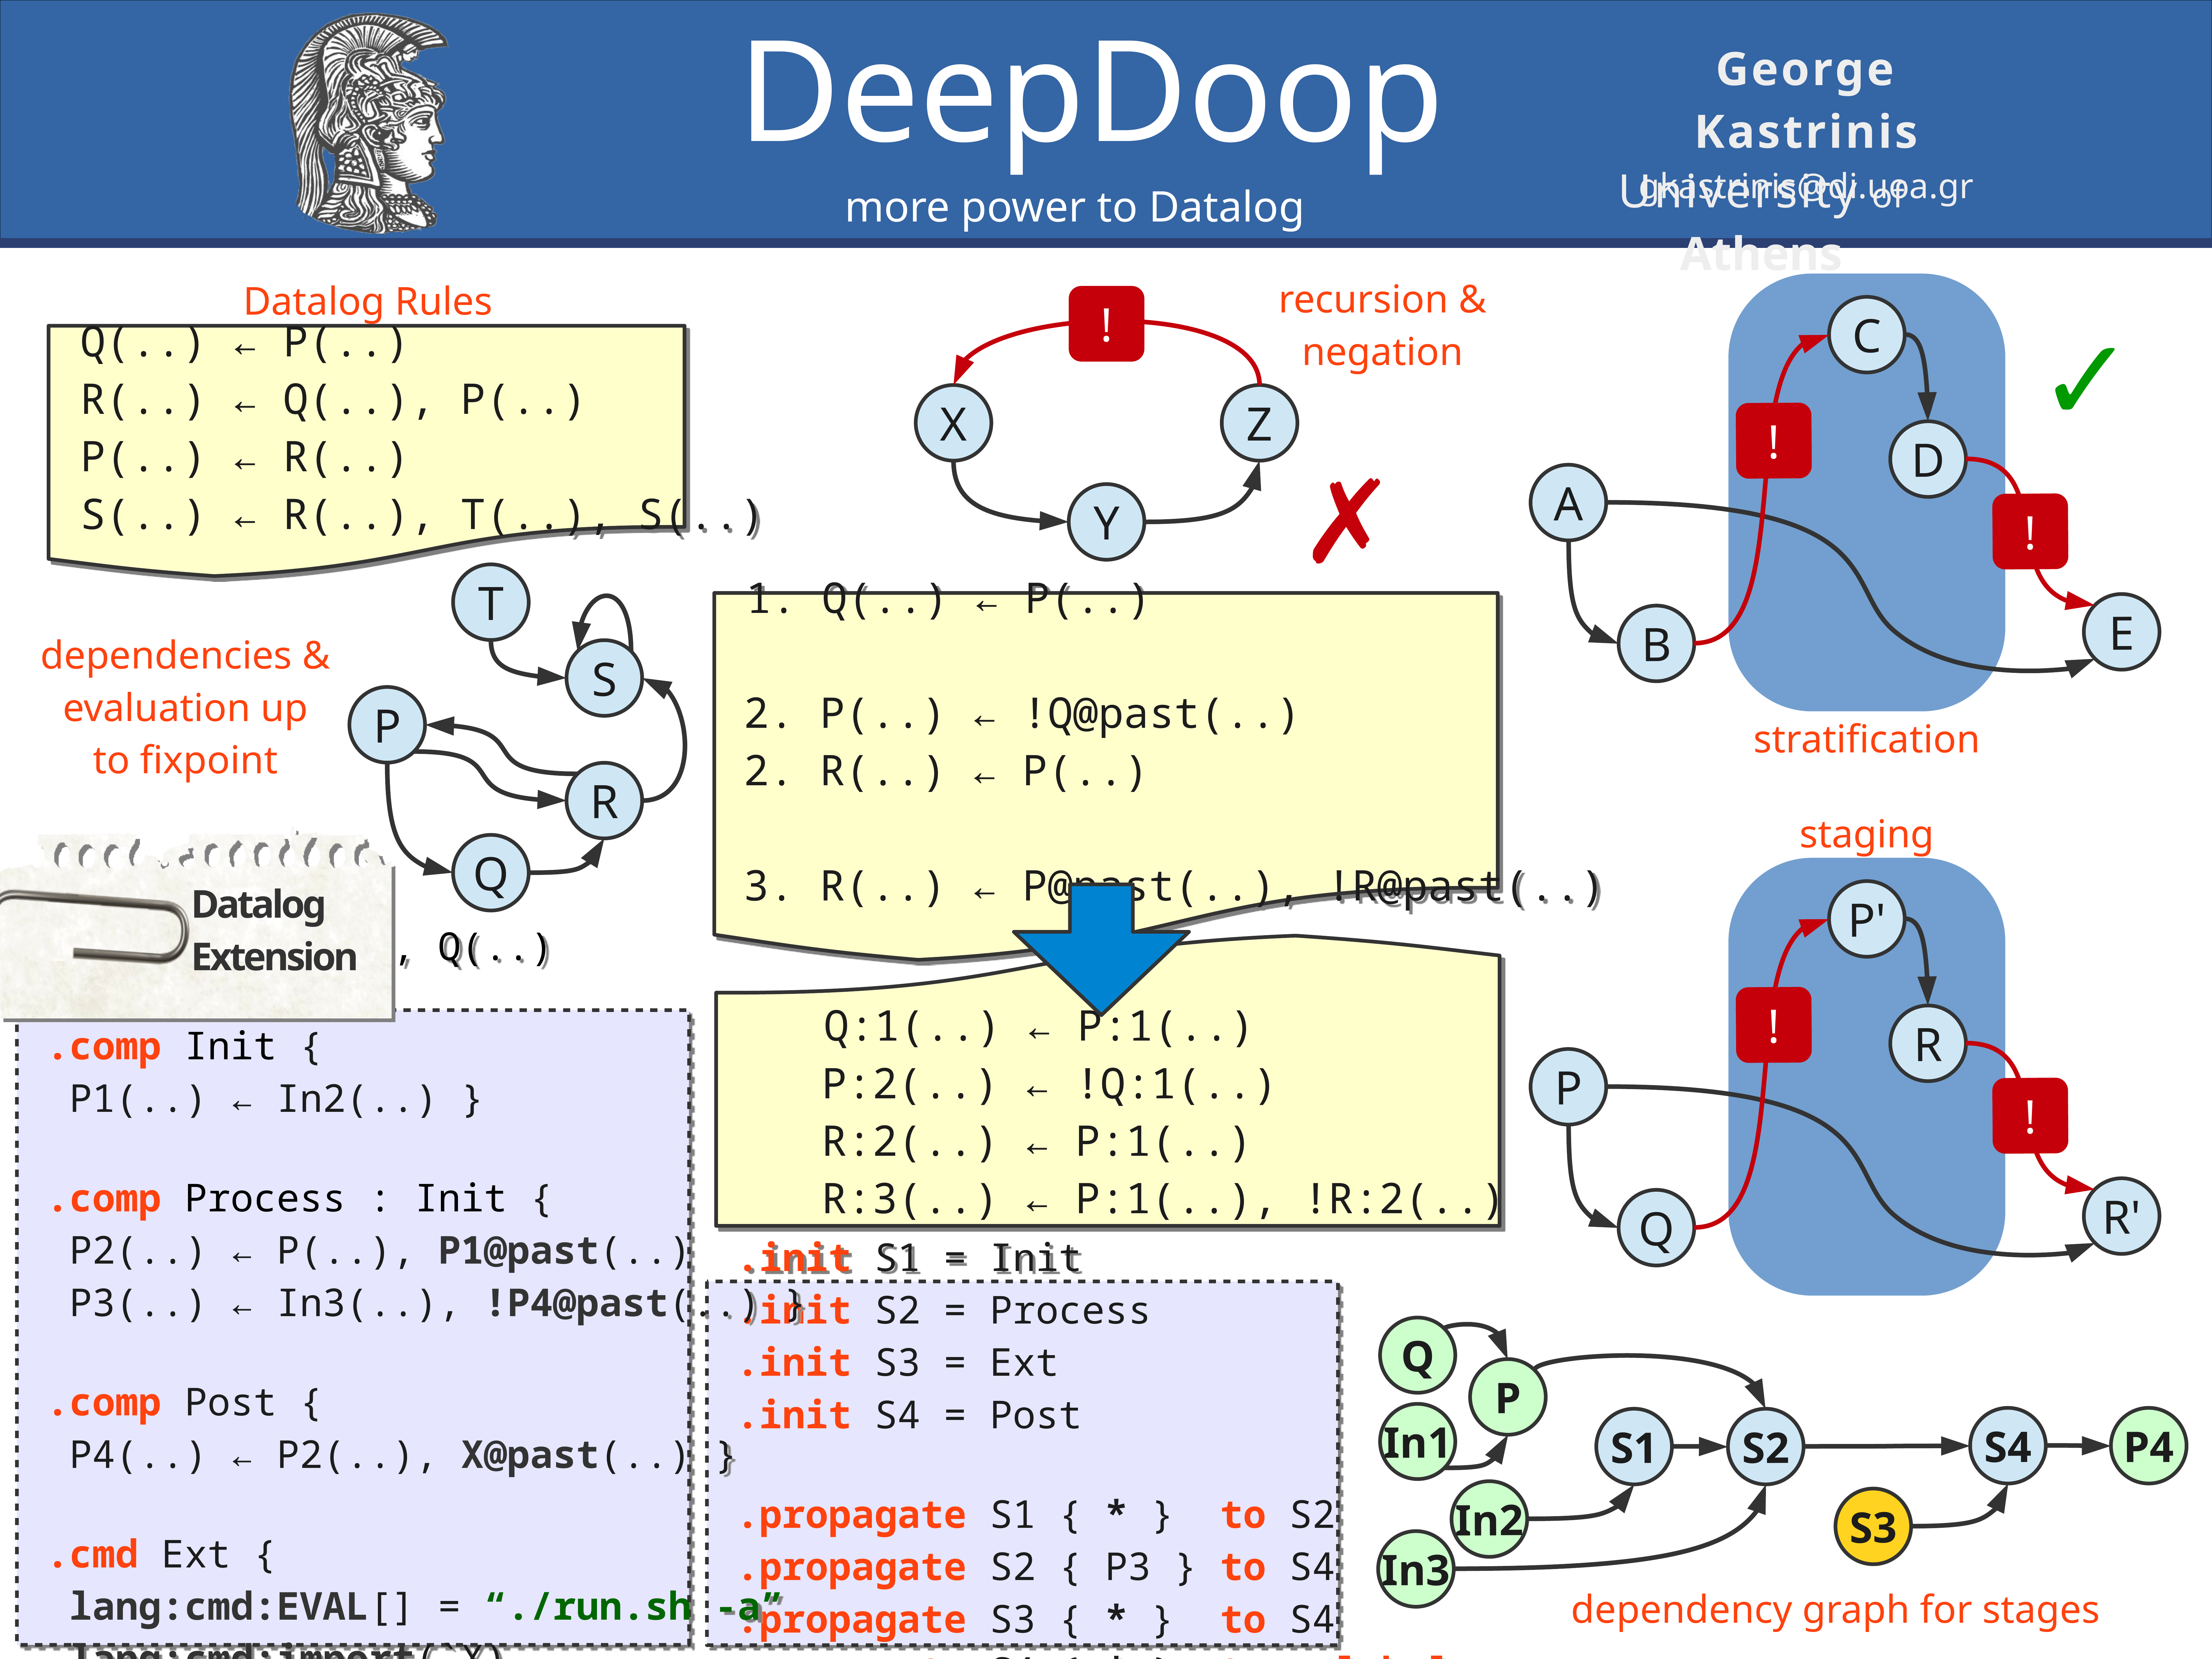

# DeepDoop
George Kastrinis
gkastrinis@di.uoa.gr
University of Athens
more power to Datalog
recursion &
negation
Datalog Rules
✓
C
!
D
A
!
E
B
!
X
Z
✗
Y
 Q(..) ← P(..)
 R(..) ← Q(..), P(..)
 P(..) ← R(..)
 S(..) ← R(..), T(..), S(..)
T
S
P
R
Q
 1. Q(..) ← P(..)
	2. P(..) ← !Q@past(..)
	2. R(..) ← P(..)
	3. R(..) ← P@past(..), !R@past(..)
 Q:1(..) ← P:1(..)
	 P:2(..) ← !Q:1(..)
	 R:2(..) ← P:1(..)
	 R:3(..) ← P:1(..), !R:2(..)
dependencies &
evaluation up
to fixpoint
stratification
staging
P'
!
R
P
!
R'
Q
Datalog
Extension
 P(..) ← In1(..), Q(..)
 .comp Init {
 P1(..) ← In2(..) }
 .comp Process : Init {
 P2(..) ← P(..), P1@past(..)
 P3(..) ← In3(..), !P4@past(..) }
 .comp Post {
 P4(..) ← P2(..), X@past(..) }
 .cmd Ext {
 lang:cmd:EVAL[] = “./run.sh -a”
 lang:cmd:import(`X)
 X(a, b) → string(a), int(b) }
 .init S1 = Init
 .init S2 = Process
 .init S3 = Ext
 .init S4 = Post
 .propagate S1 { * } to S2
 .propagate S2 { P3 } to S4
 .propagate S3 { * } to S4
 .propagate S4 { * } to .global
Q
P
In1
S4
P4
S1
S2
In2
S3
In3
dependency graph for stages